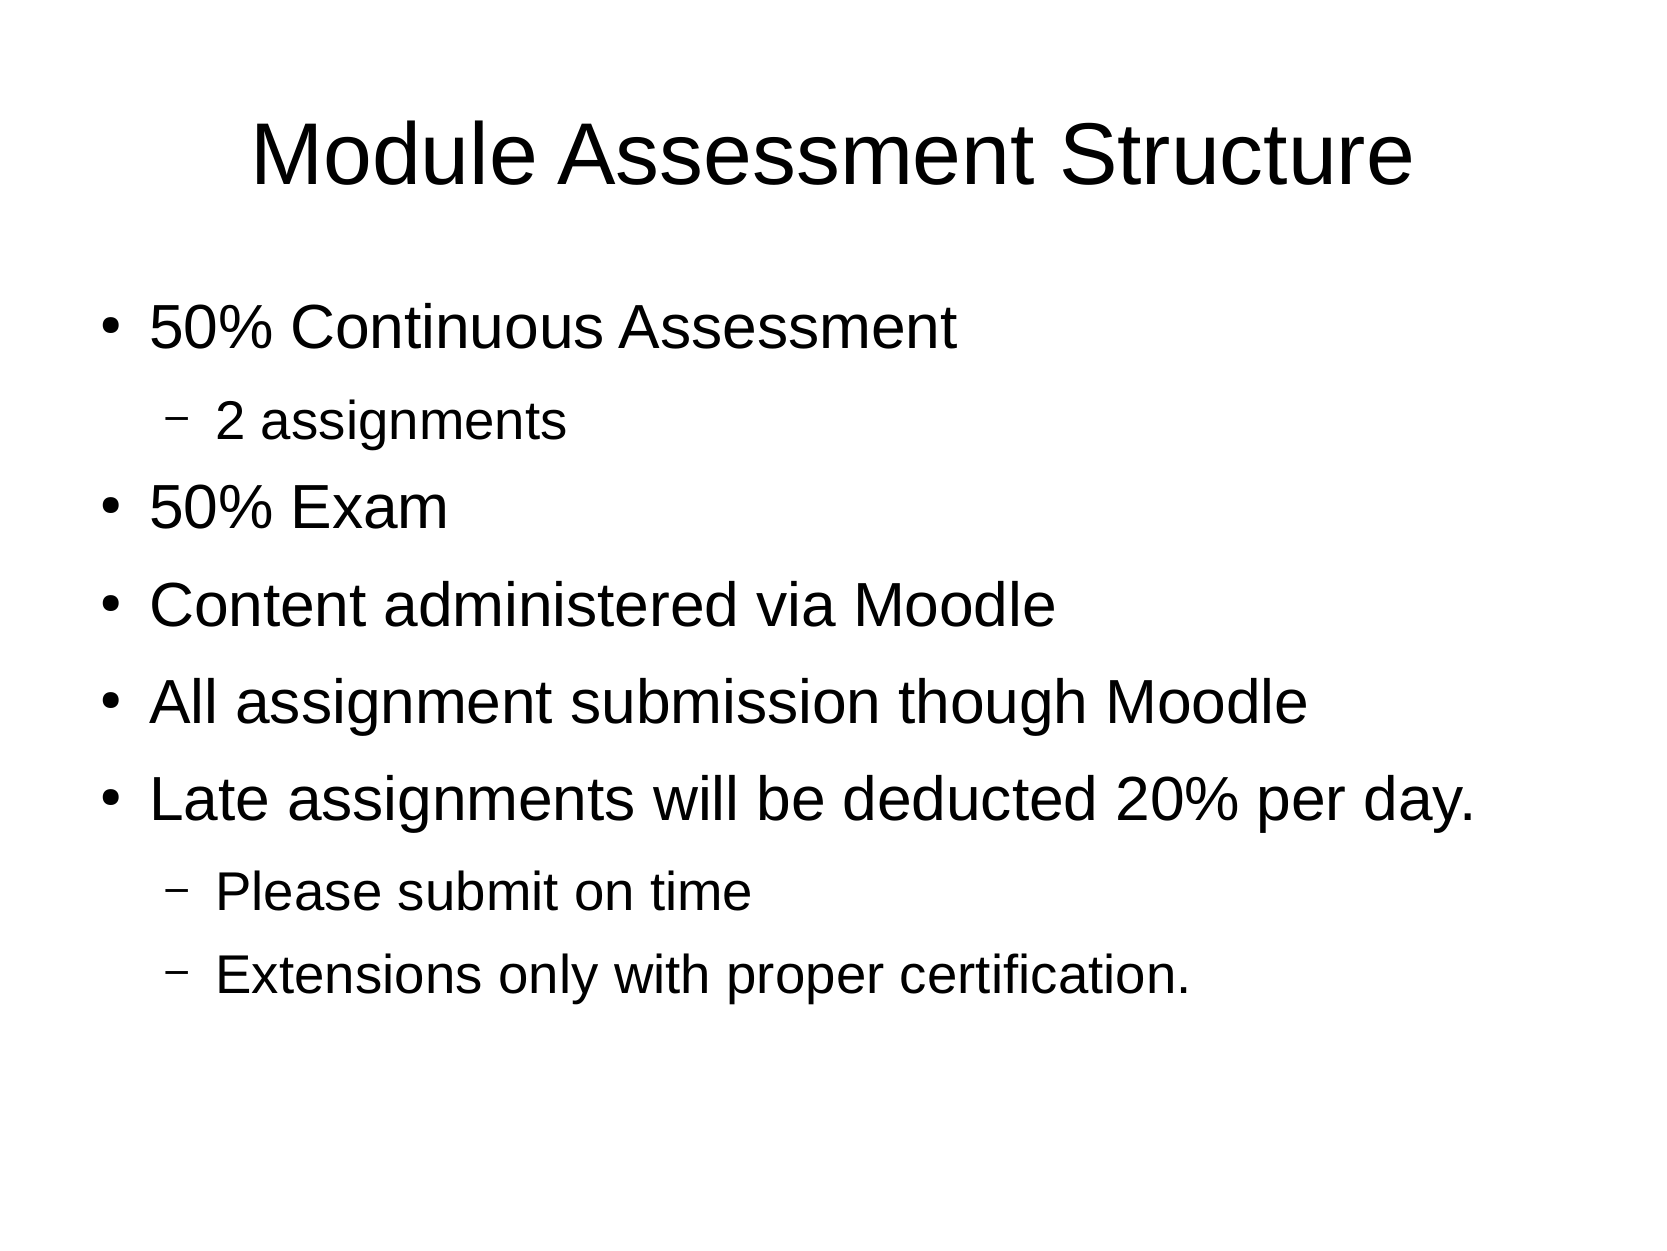

# Module Assessment Structure
50% Continuous Assessment
2 assignments
50% Exam
Content administered via Moodle
All assignment submission though Moodle
Late assignments will be deducted 20% per day.
Please submit on time
Extensions only with proper certification.